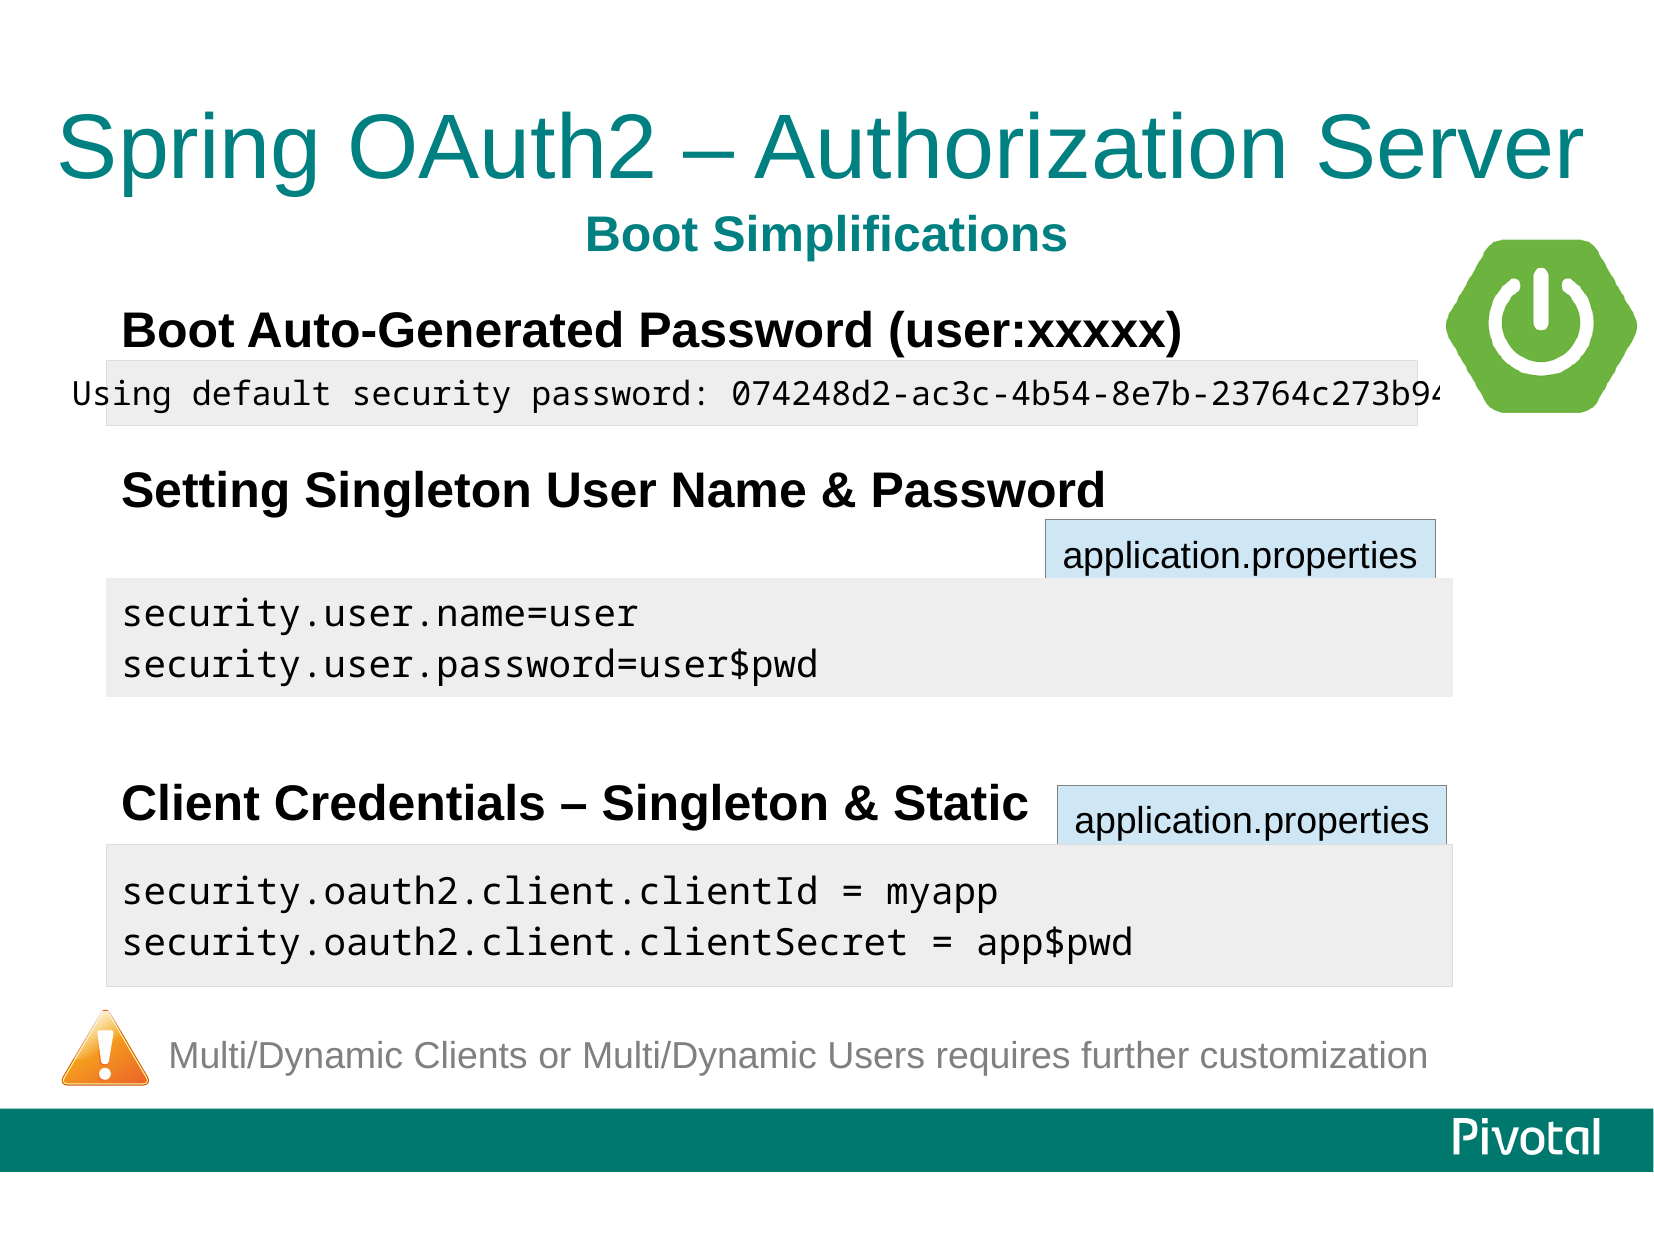

# Spring OAuth2 – Authorization Server
Boot Simplifications
Boot Auto-Generated Password (user:xxxxx)
Using default security password: 074248d2-ac3c-4b54-8e7b-23764c273b94
Setting Singleton User Name & Password
application.properties
security.user.name=user
security.user.password=user$pwd
Client Credentials – Singleton & Static
application.properties
security.oauth2.client.clientId = myapp
security.oauth2.client.clientSecret = app$pwd
Multi/Dynamic Clients or Multi/Dynamic Users requires further customization